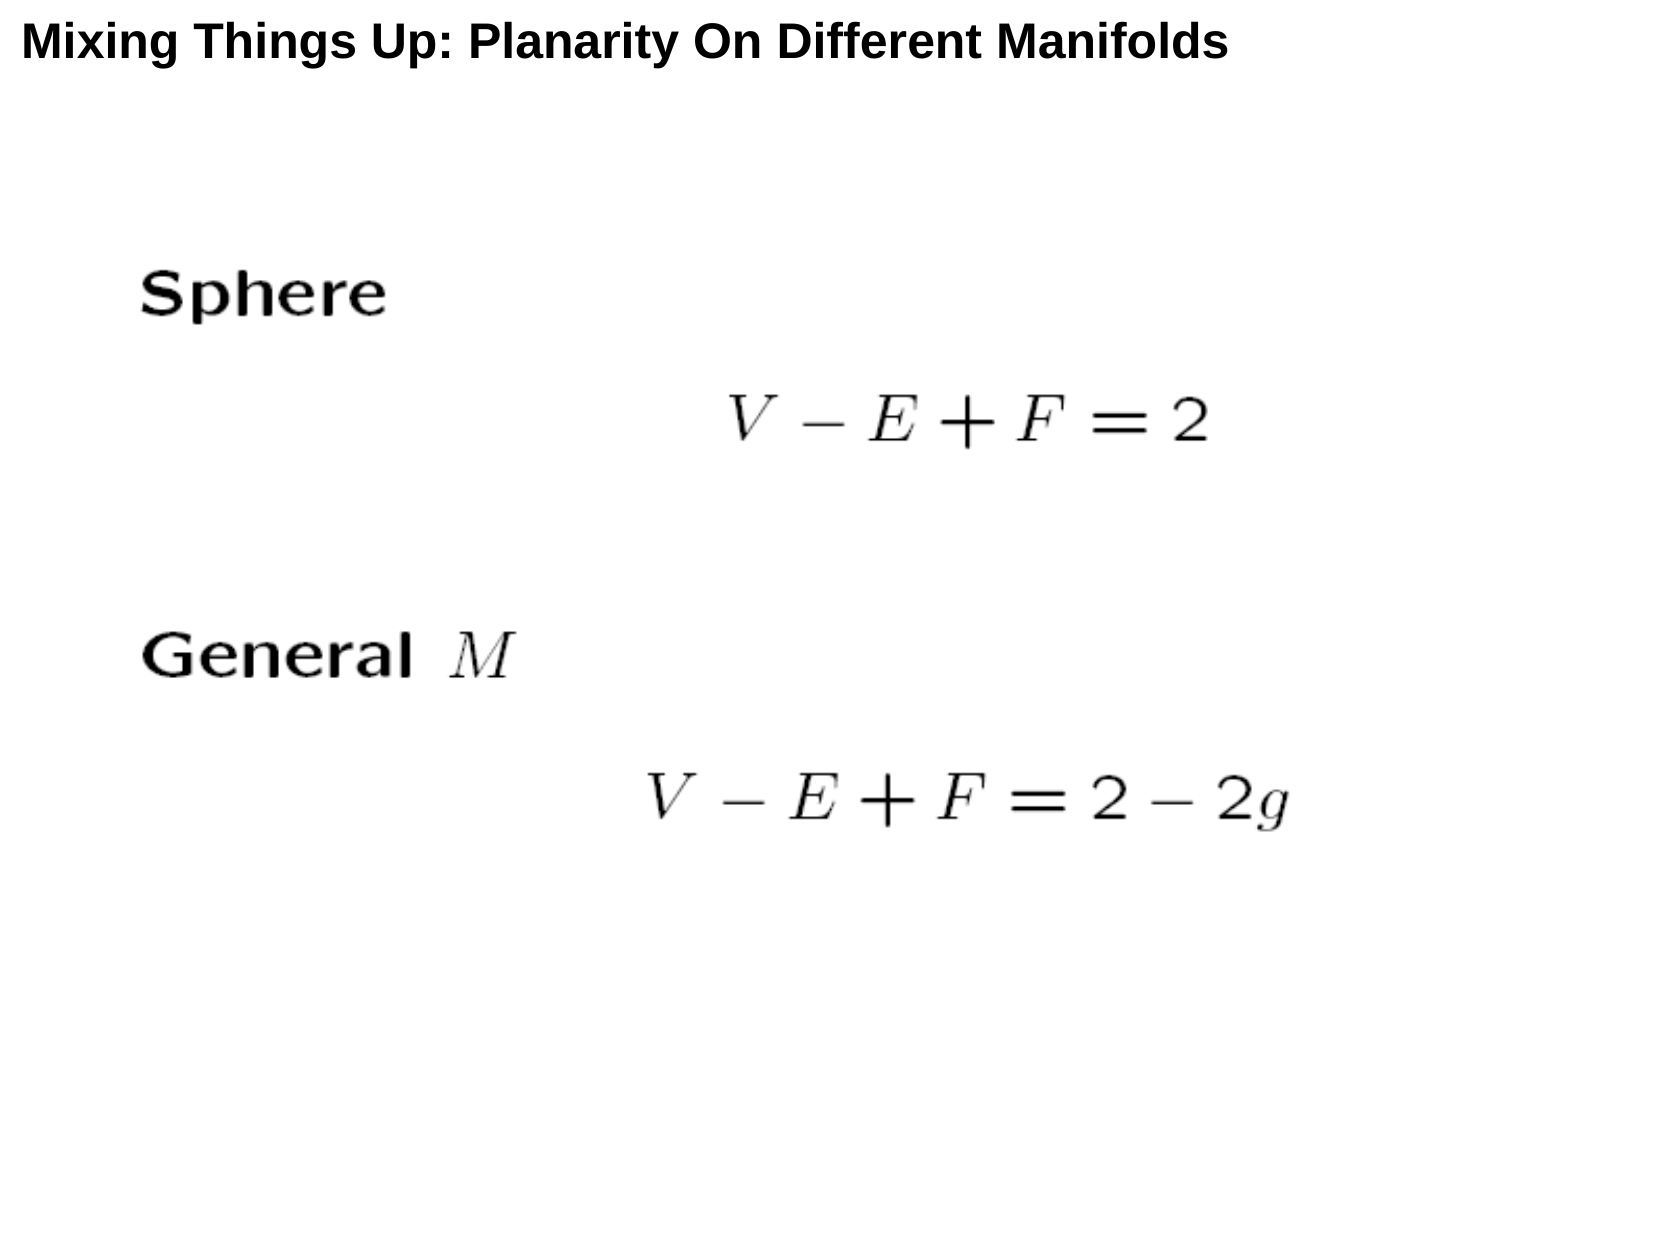

Mixing Things Up: Planarity On Different Manifolds